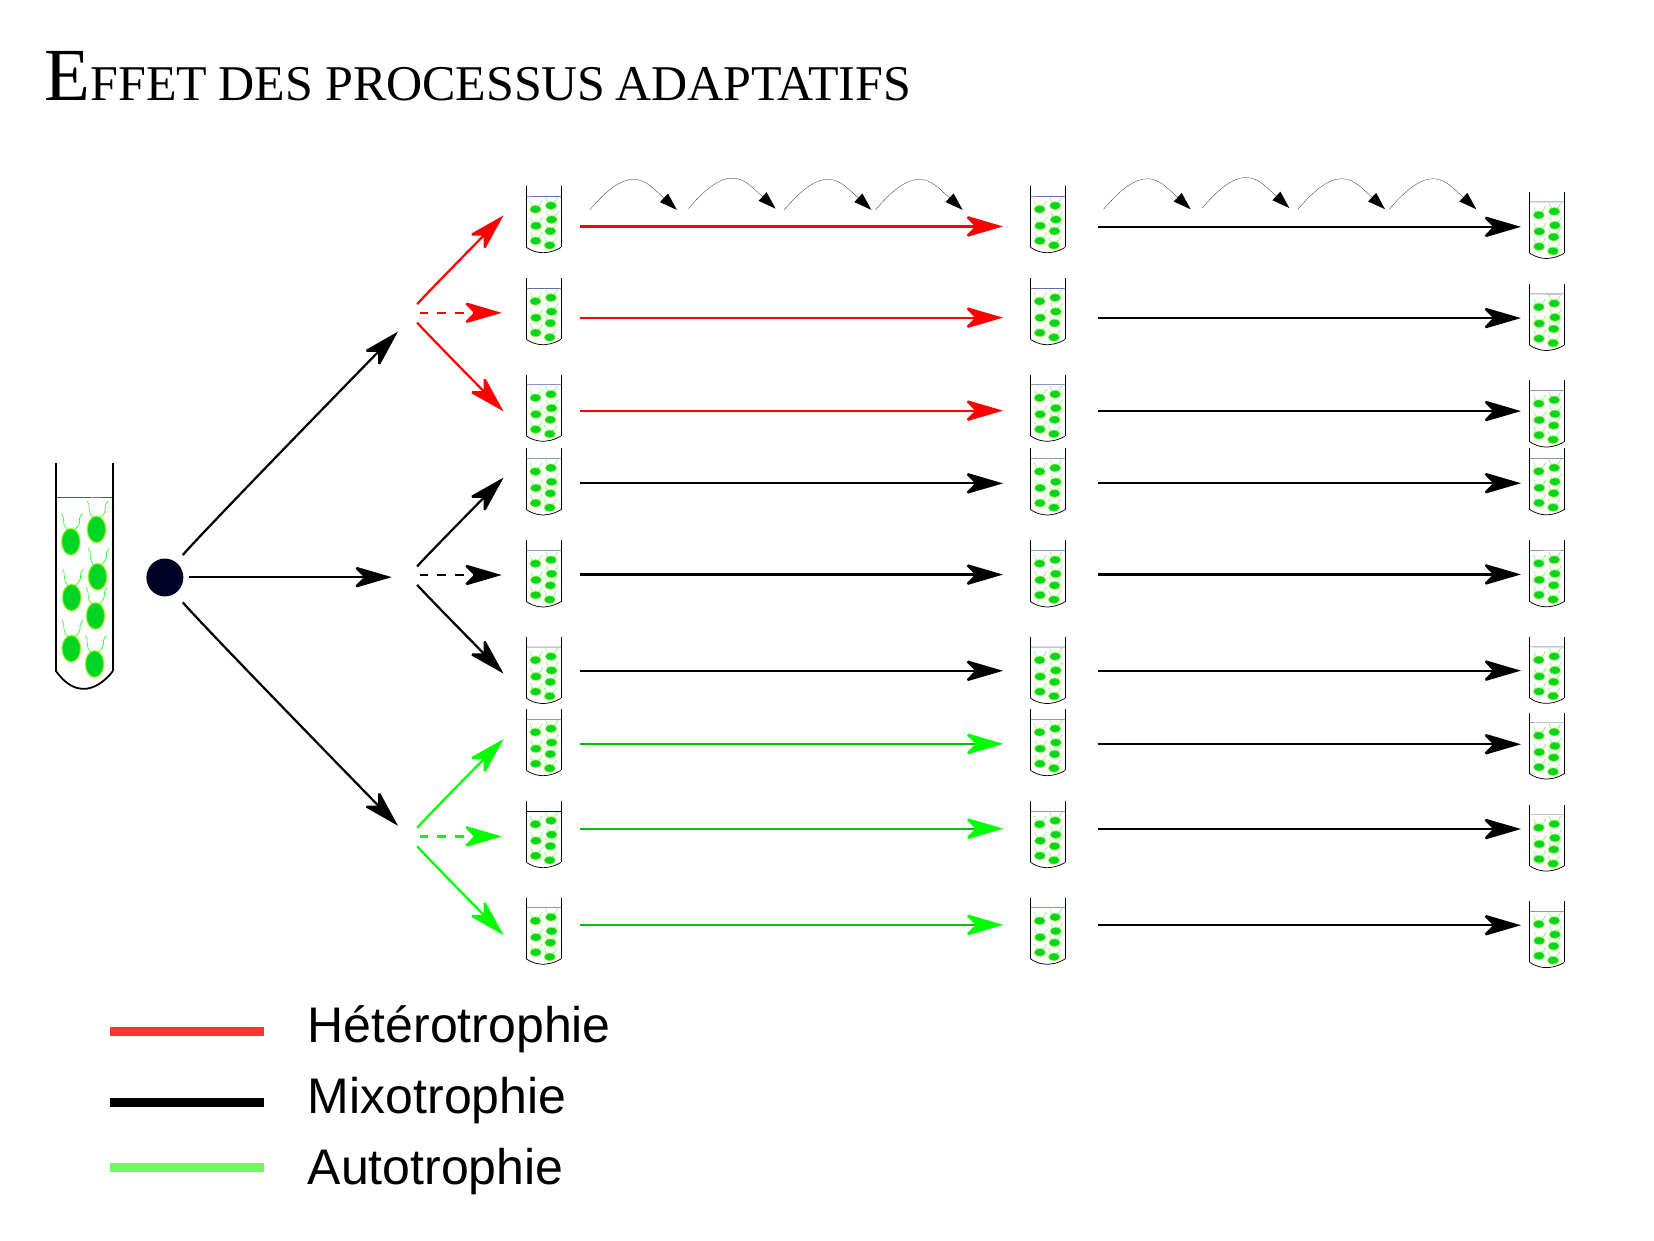

EFFET DES PROCESSUS ADAPTATIFS
Hétérotrophie
Mixotrophie
Autotrophie